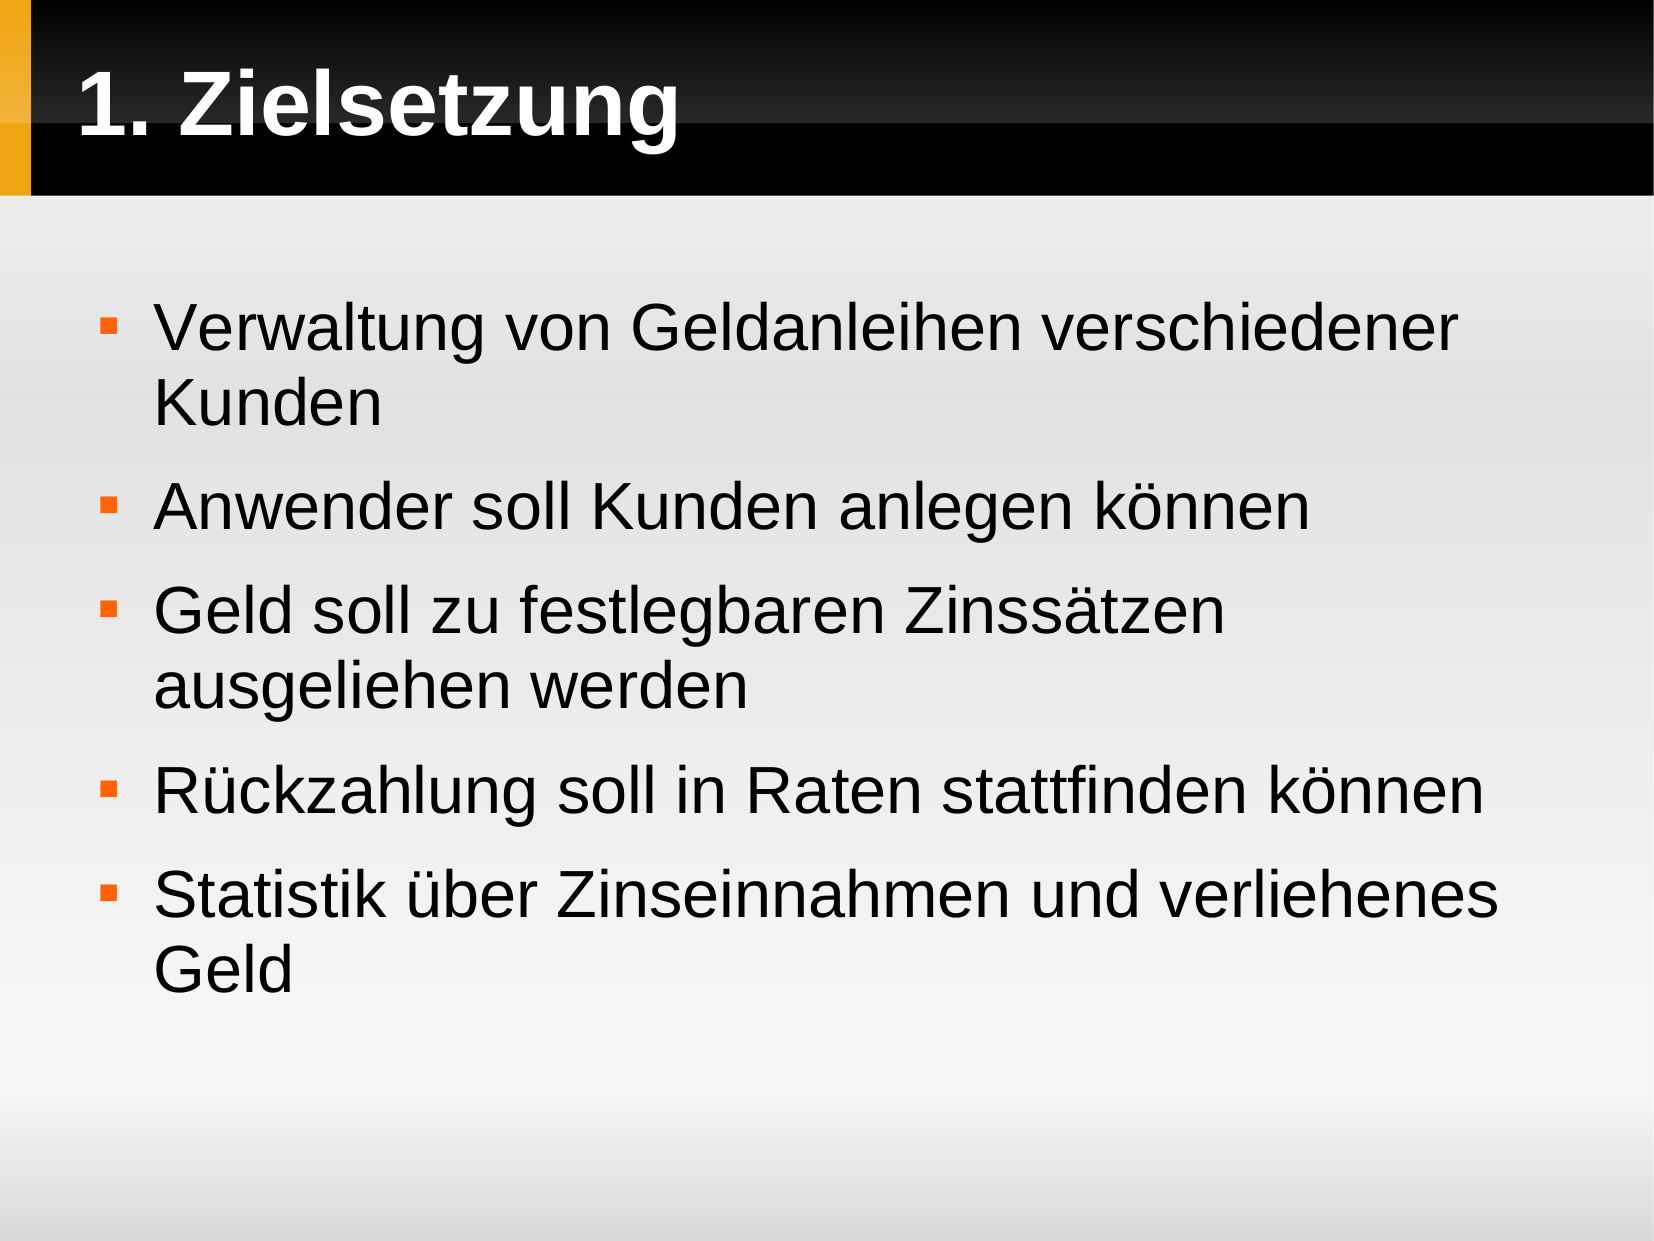

# 1. Zielsetzung
Verwaltung von Geldanleihen verschiedener Kunden
Anwender soll Kunden anlegen können
Geld soll zu festlegbaren Zinssätzen ausgeliehen werden
Rückzahlung soll in Raten stattfinden können
Statistik über Zinseinnahmen und verliehenes Geld